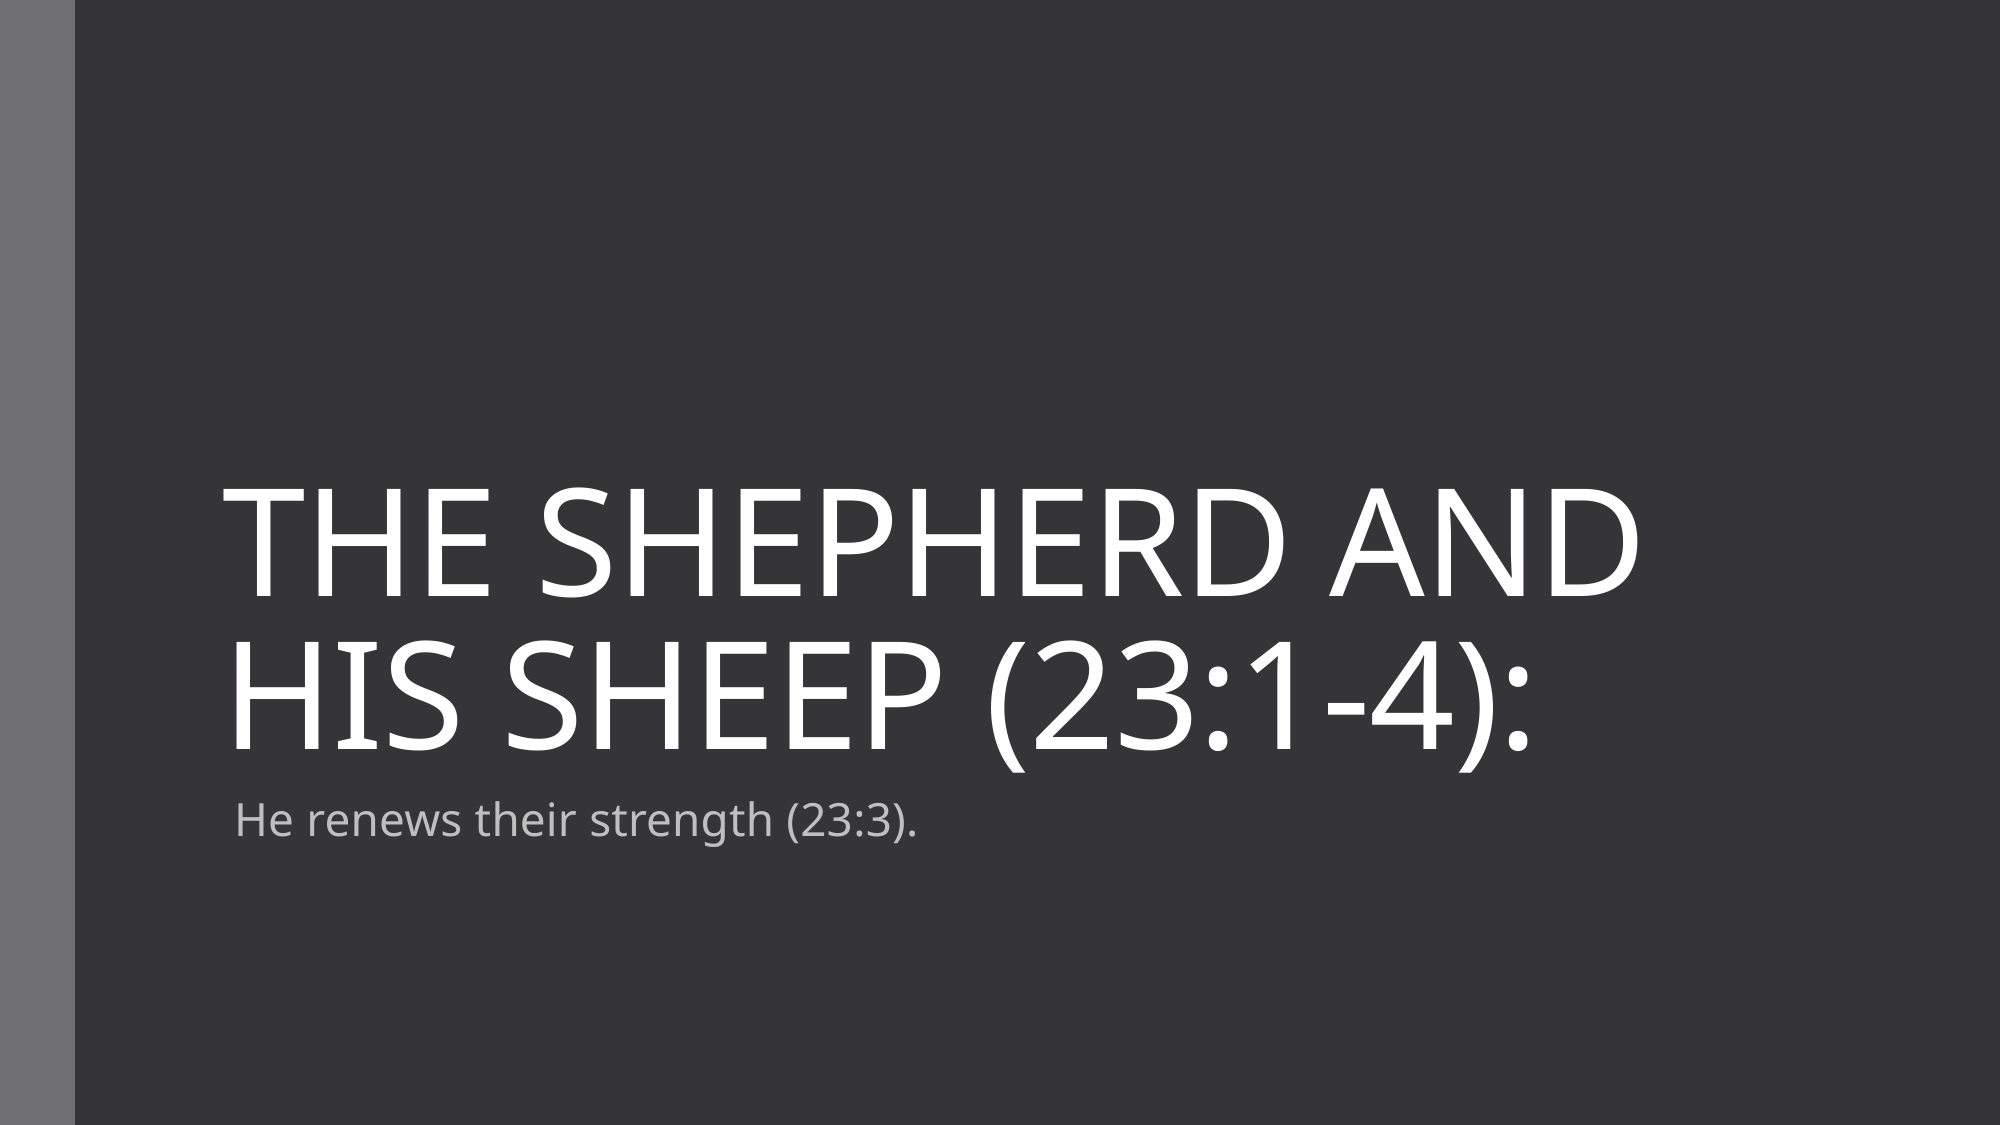

# THE SHEPHERD AND HIS SHEEP (23:1-4):
 He renews their strength (23:3).